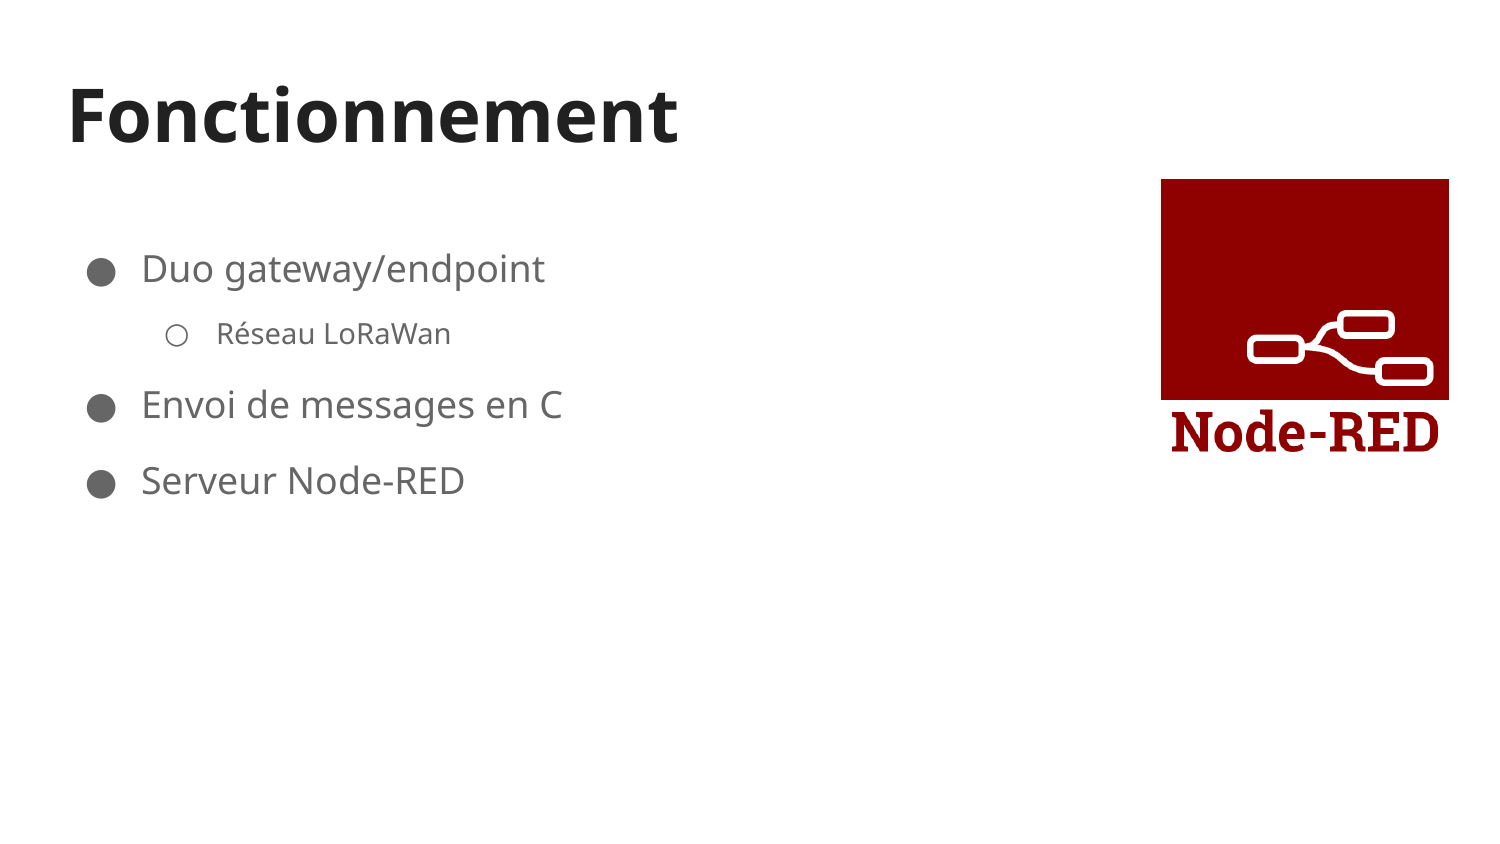

# Fonctionnement
Duo gateway/endpoint
Réseau LoRaWan
Envoi de messages en C
Serveur Node-RED